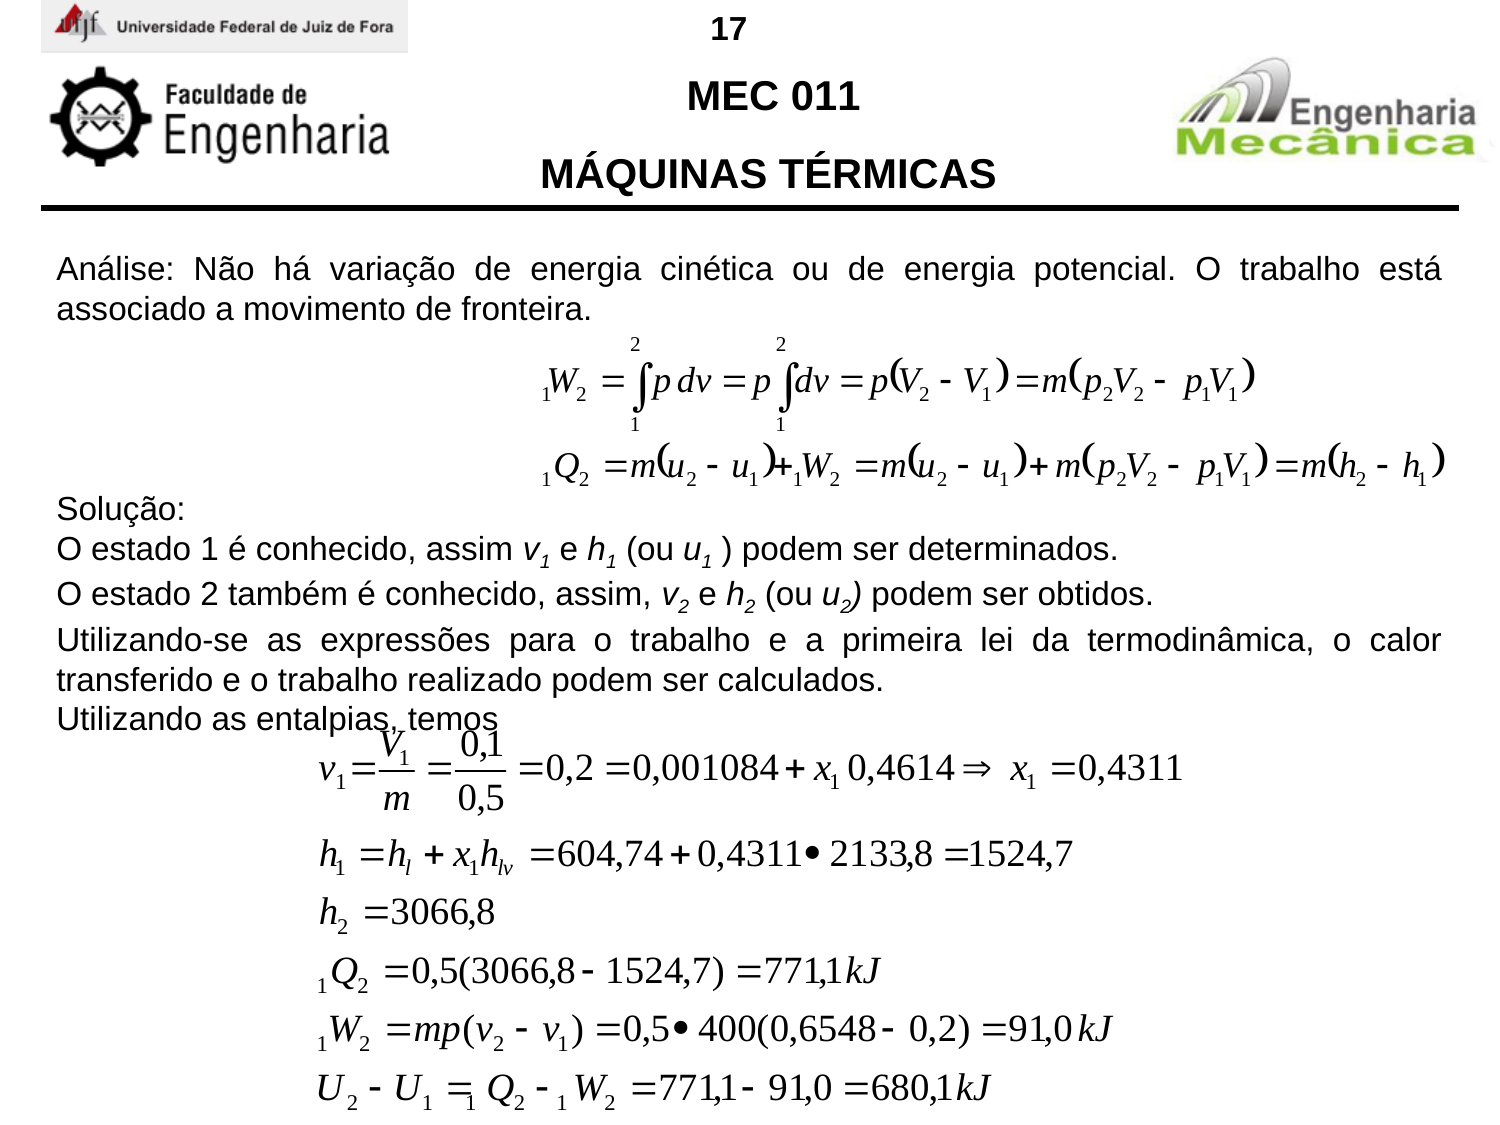

Análise: Não há variação de energia cinética ou de energia potencial. O trabalho está associado a movimento de fronteira.
Solução:
O estado 1 é conhecido, assim v1 e h1 (ou u1 ) podem ser determinados.
O estado 2 também é conhecido, assim, v2 e h2 (ou u2) podem ser obtidos.
Utilizando-se as expressões para o trabalho e a primeira lei da termodinâmica, o calor transferido e o trabalho realizado podem ser calculados.
Utilizando as entalpias, temos